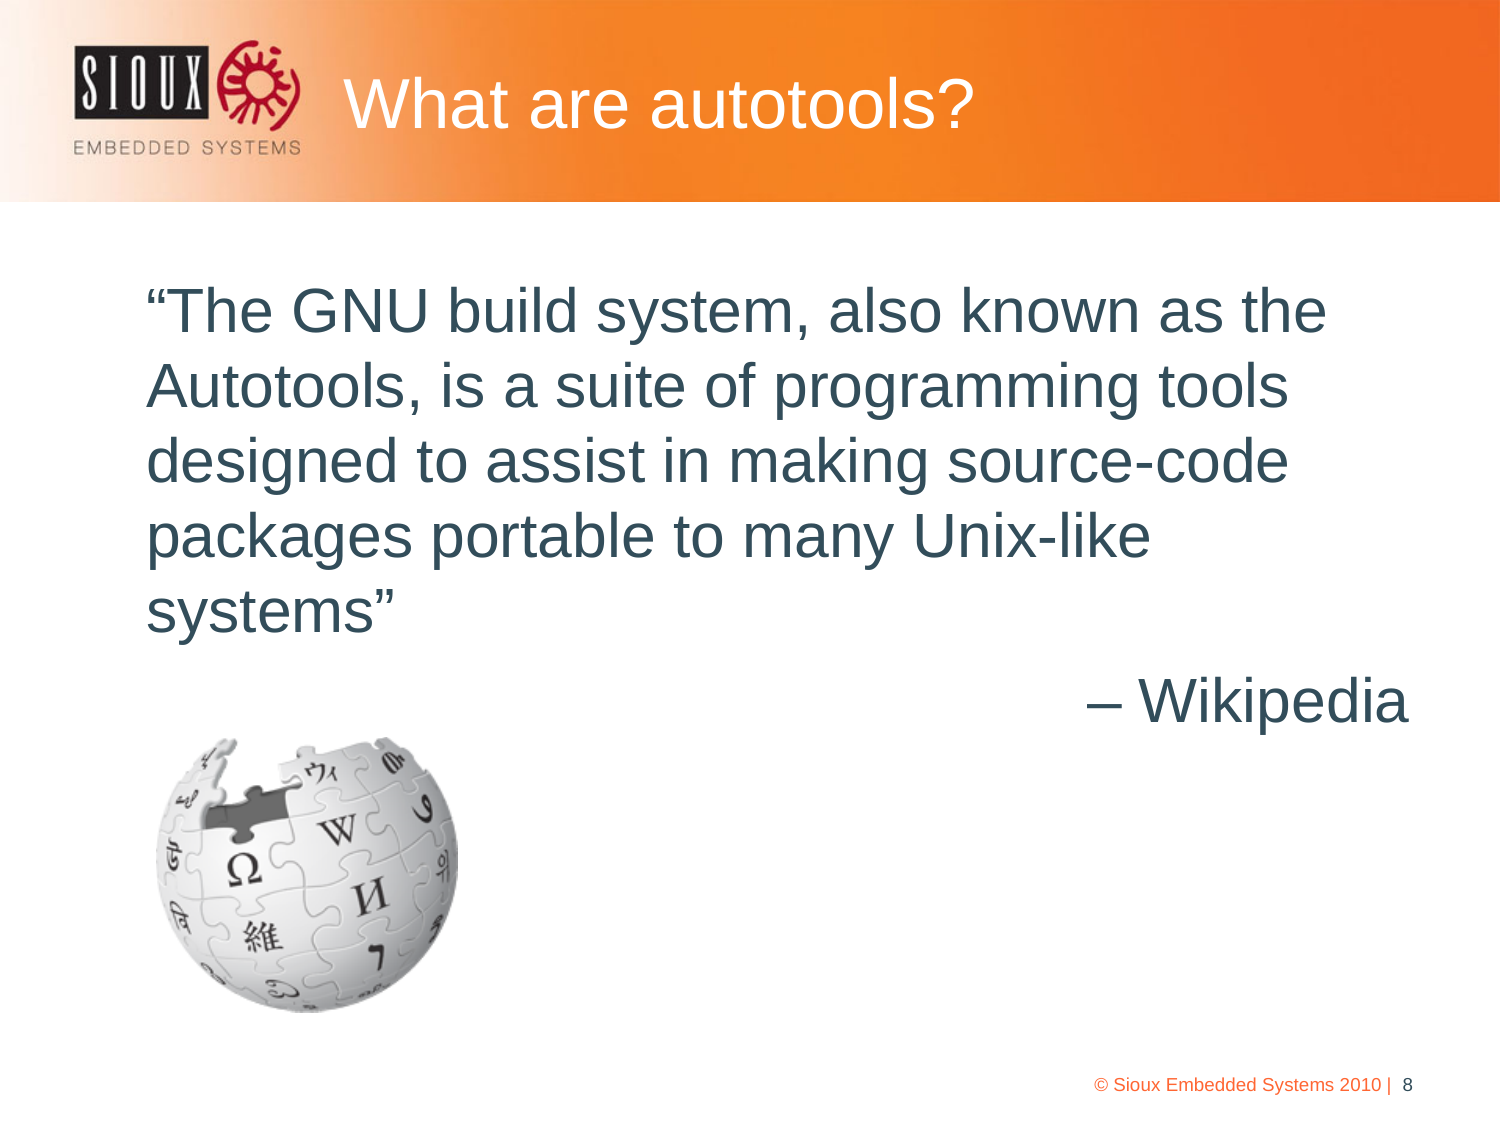

# What are autotools?
“The GNU build system, also known as the Autotools, is a suite of programming tools designed to assist in making source-code packages portable to many Unix-like systems”
– Wikipedia
8
© Sioux Embedded Systems 2010